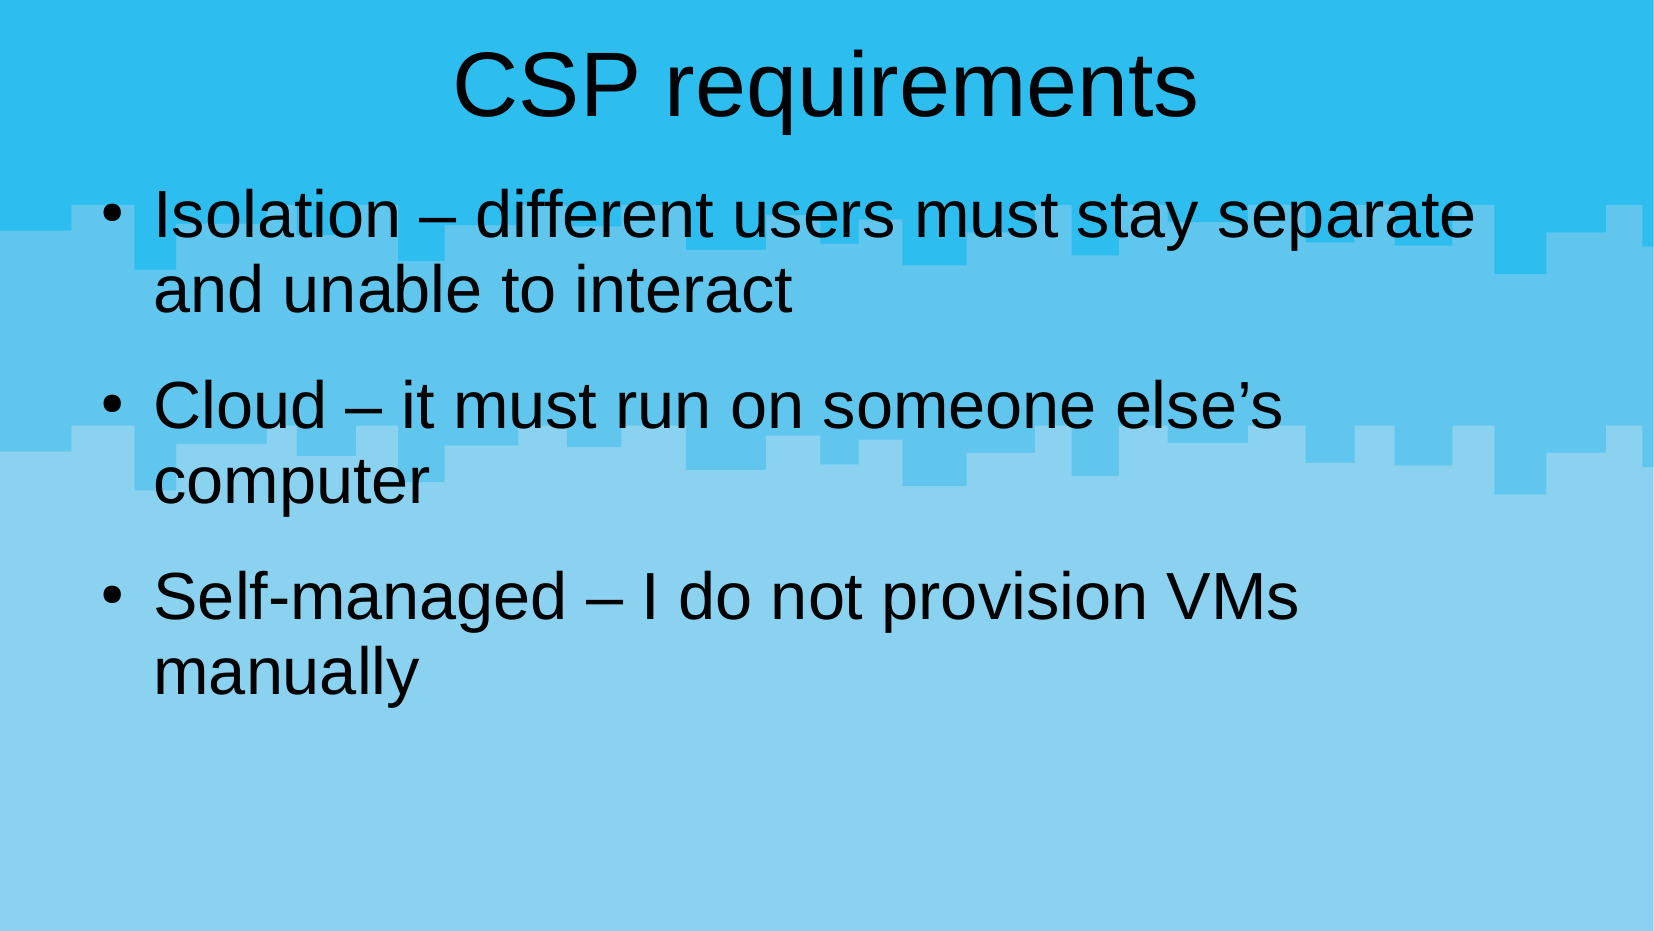

# CSP requirements
Isolation – different users must stay separate and unable to interact
Cloud – it must run on someone else’s computer
Self-managed – I do not provision VMs manually